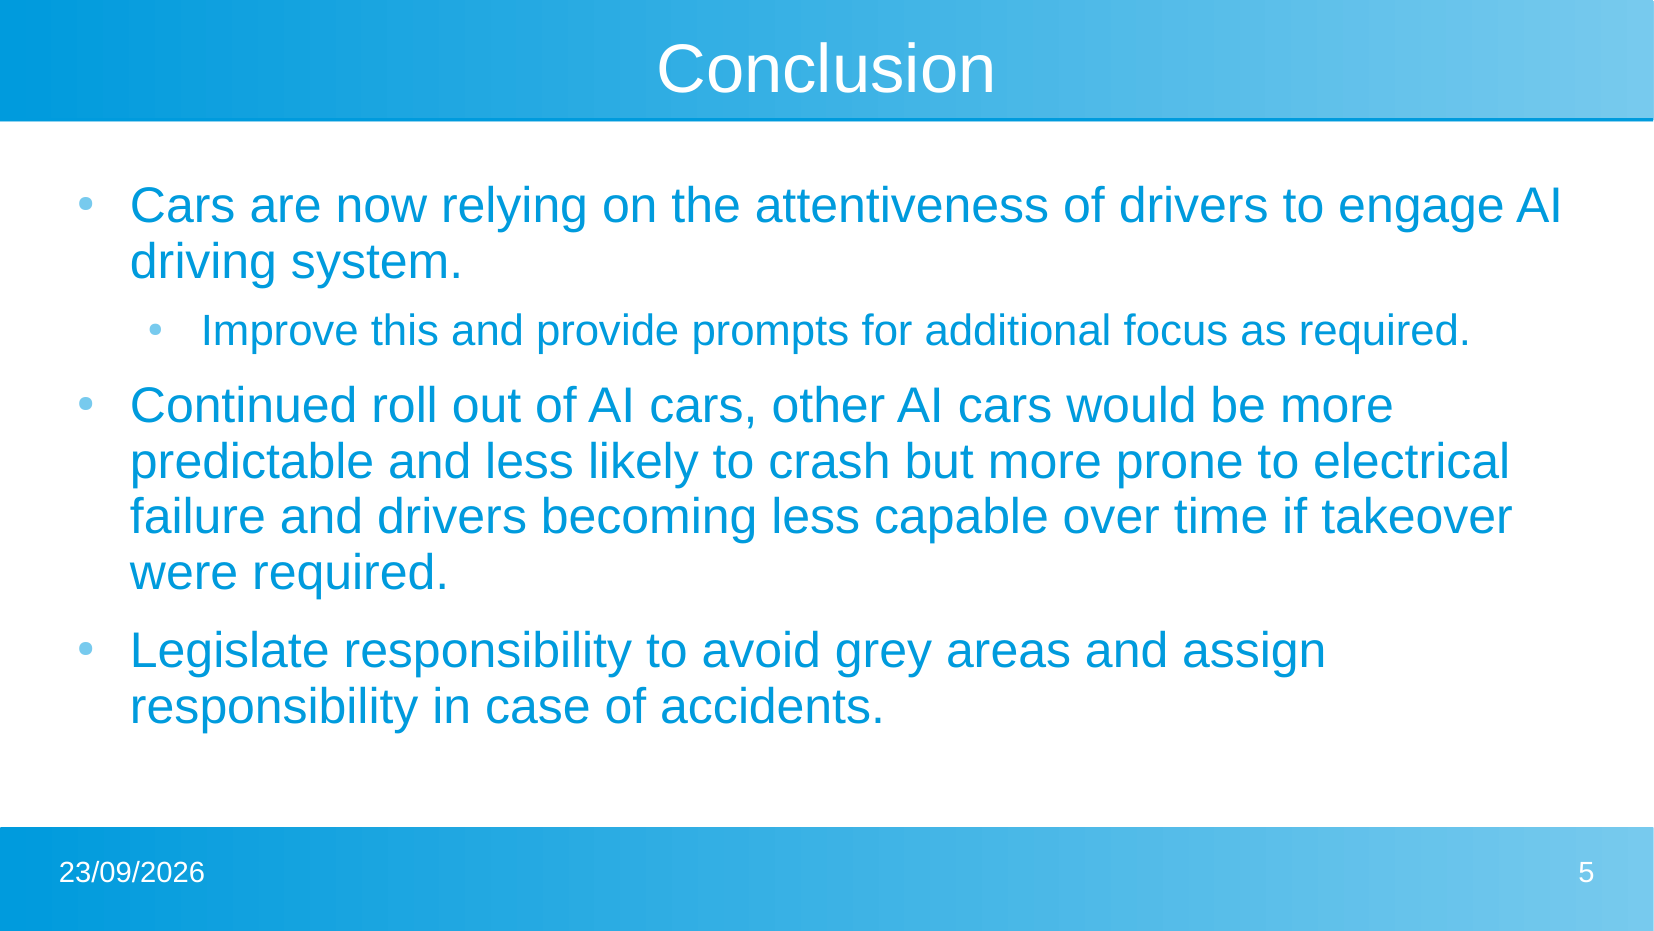

# Conclusion
Cars are now relying on the attentiveness of drivers to engage AI driving system.
Improve this and provide prompts for additional focus as required.
Continued roll out of AI cars, other AI cars would be more predictable and less likely to crash but more prone to electrical failure and drivers becoming less capable over time if takeover were required.
Legislate responsibility to avoid grey areas and assign responsibility in case of accidents.
5